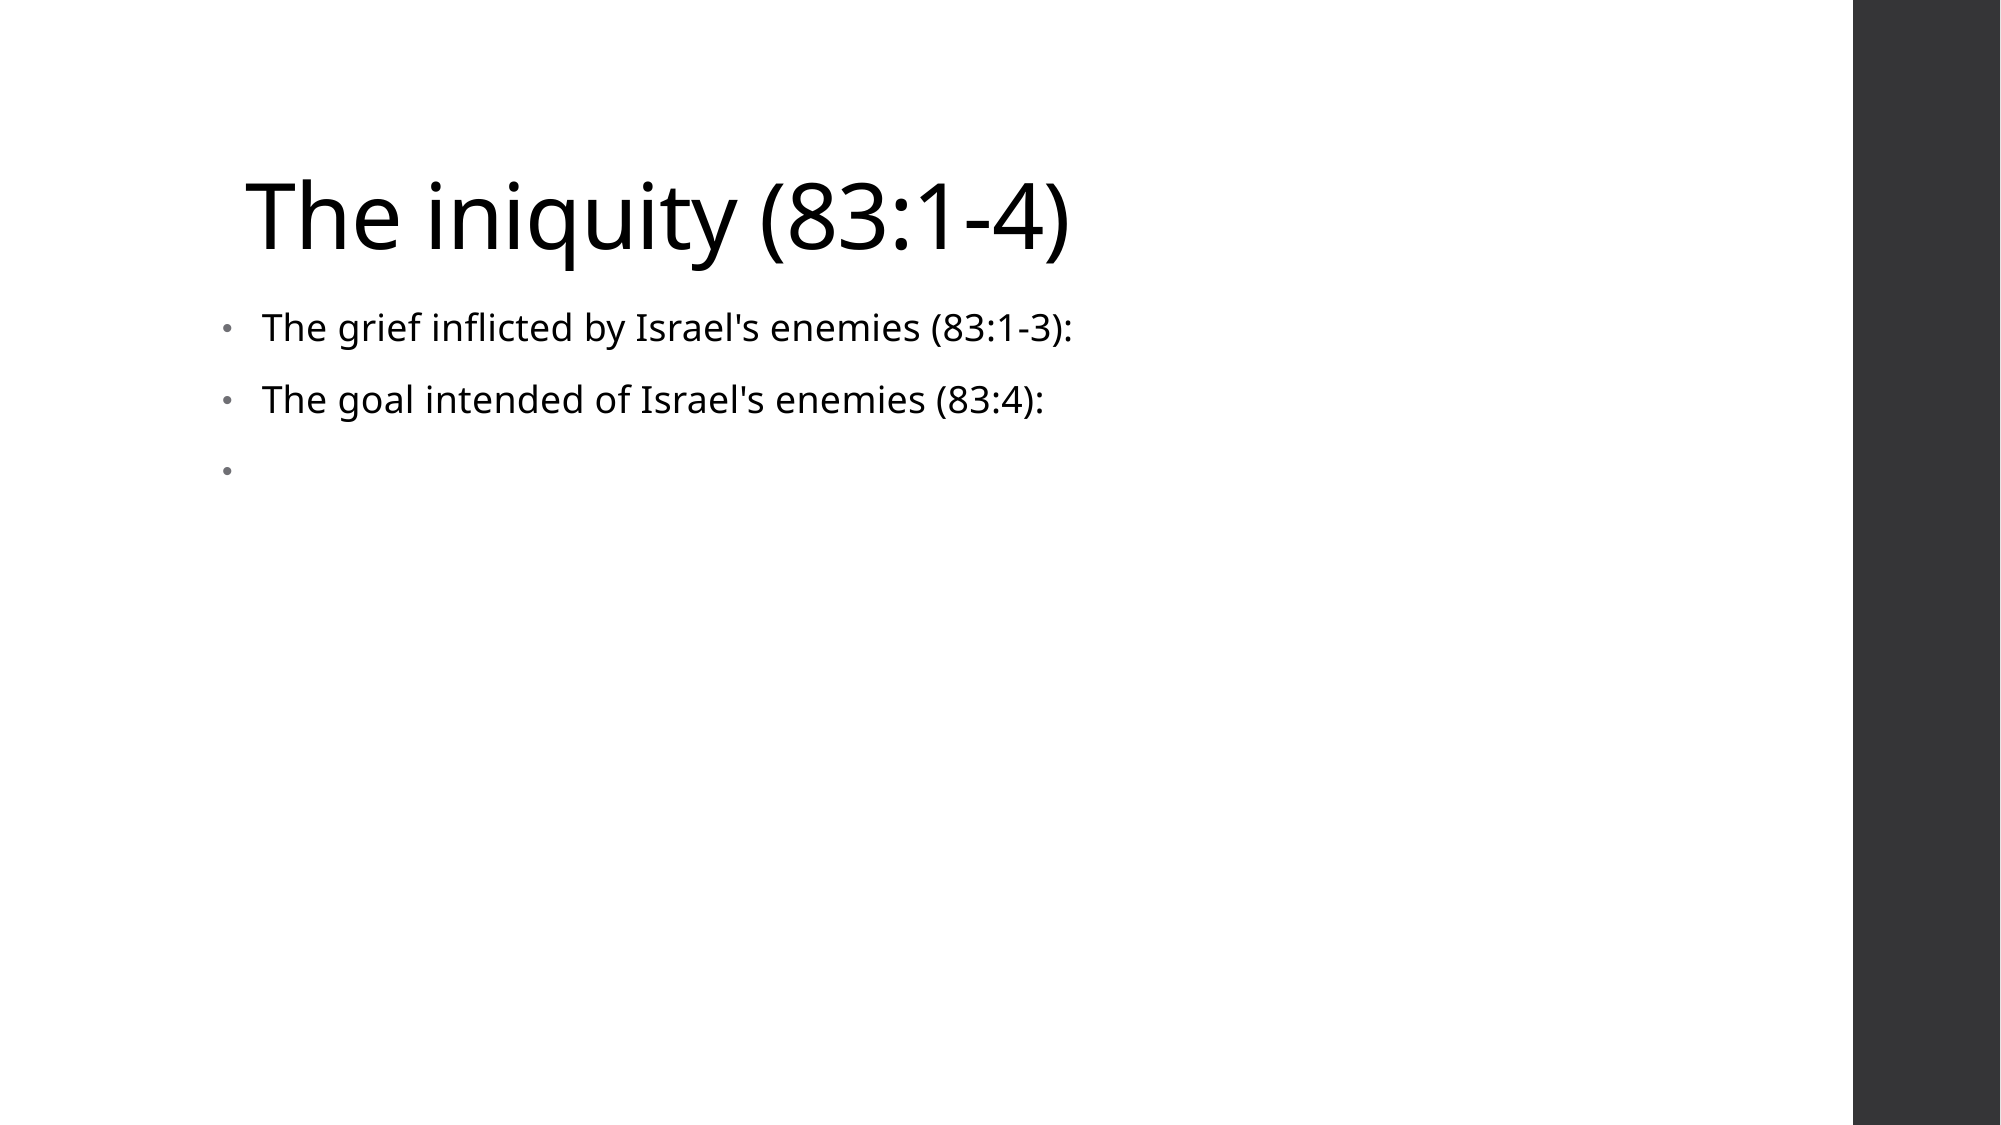

# The iniquity (83:1-4)
 The grief inflicted by Israel's enemies (83:1-3):
 The goal intended of Israel's enemies (83:4):